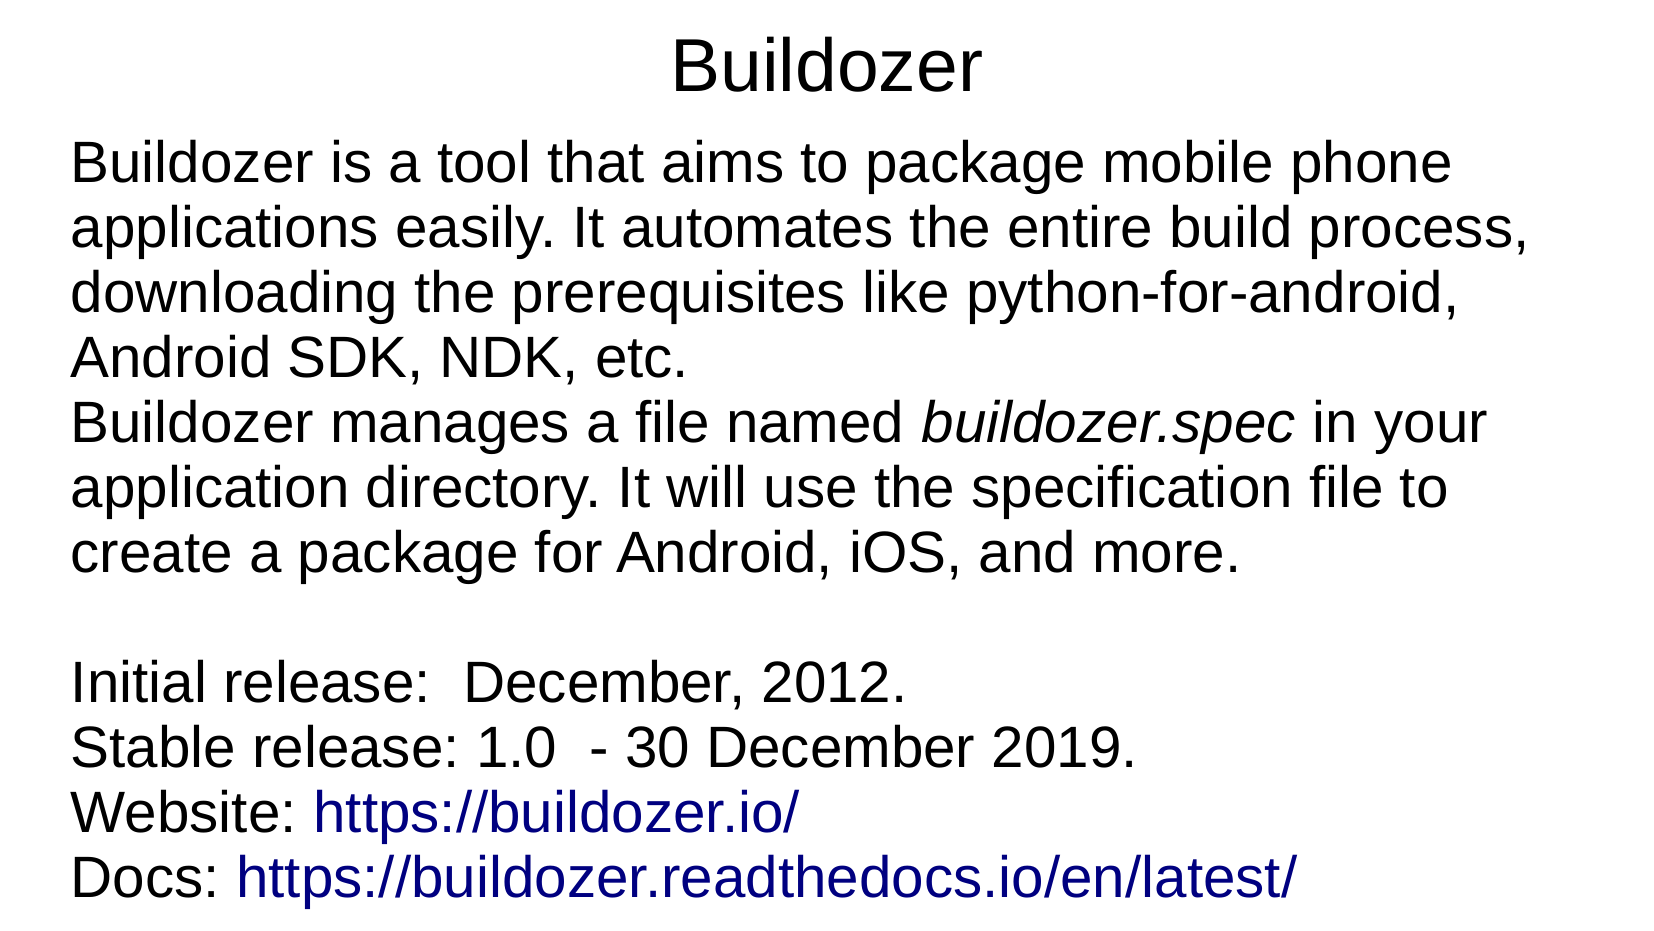

Buildozer
# Buildozer is a tool that aims to package mobile phone applications easily. It automates the entire build process, downloading the prerequisites like python-for-android, Android SDK, NDK, etc.
Buildozer manages a file named buildozer.spec in your application directory. It will use the specification file to create a package for Android, iOS, and more.
Initial release: December, 2012.
Stable release: 1.0 - 30 December 2019.
Website: https://buildozer.io/
Docs: https://buildozer.readthedocs.io/en/latest/